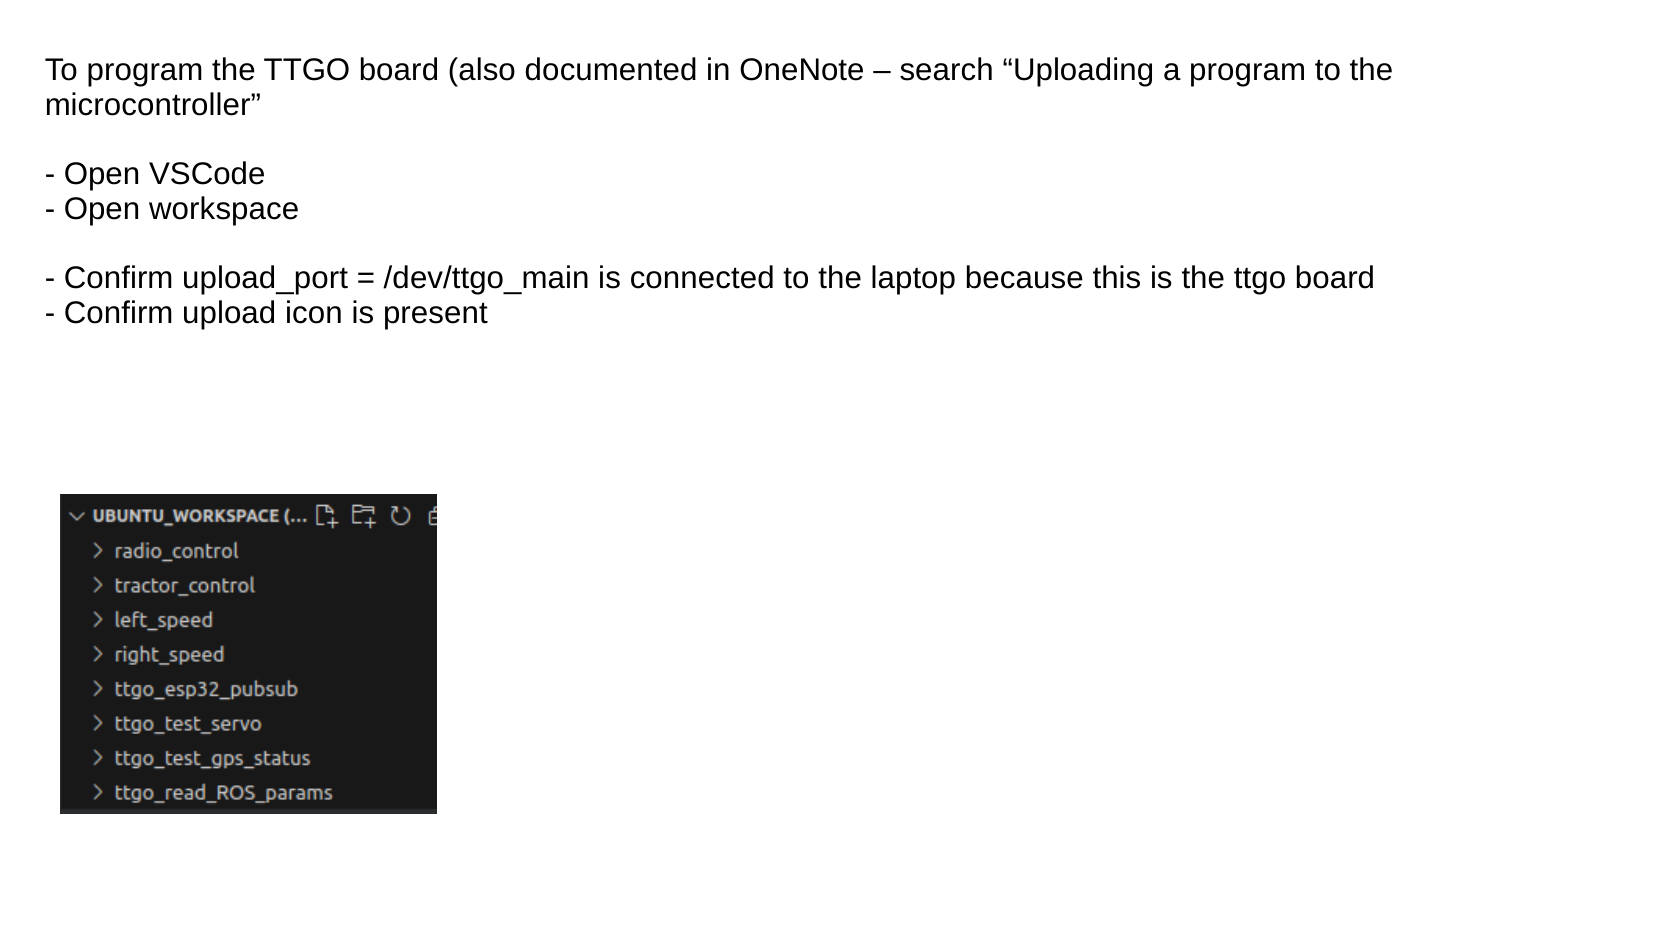

To program the TTGO board (also documented in OneNote – search “Uploading a program to the microcontroller”
- Open VSCode
- Open workspace
- Confirm upload_port = /dev/ttgo_main is connected to the laptop because this is the ttgo board
- Confirm upload icon is present